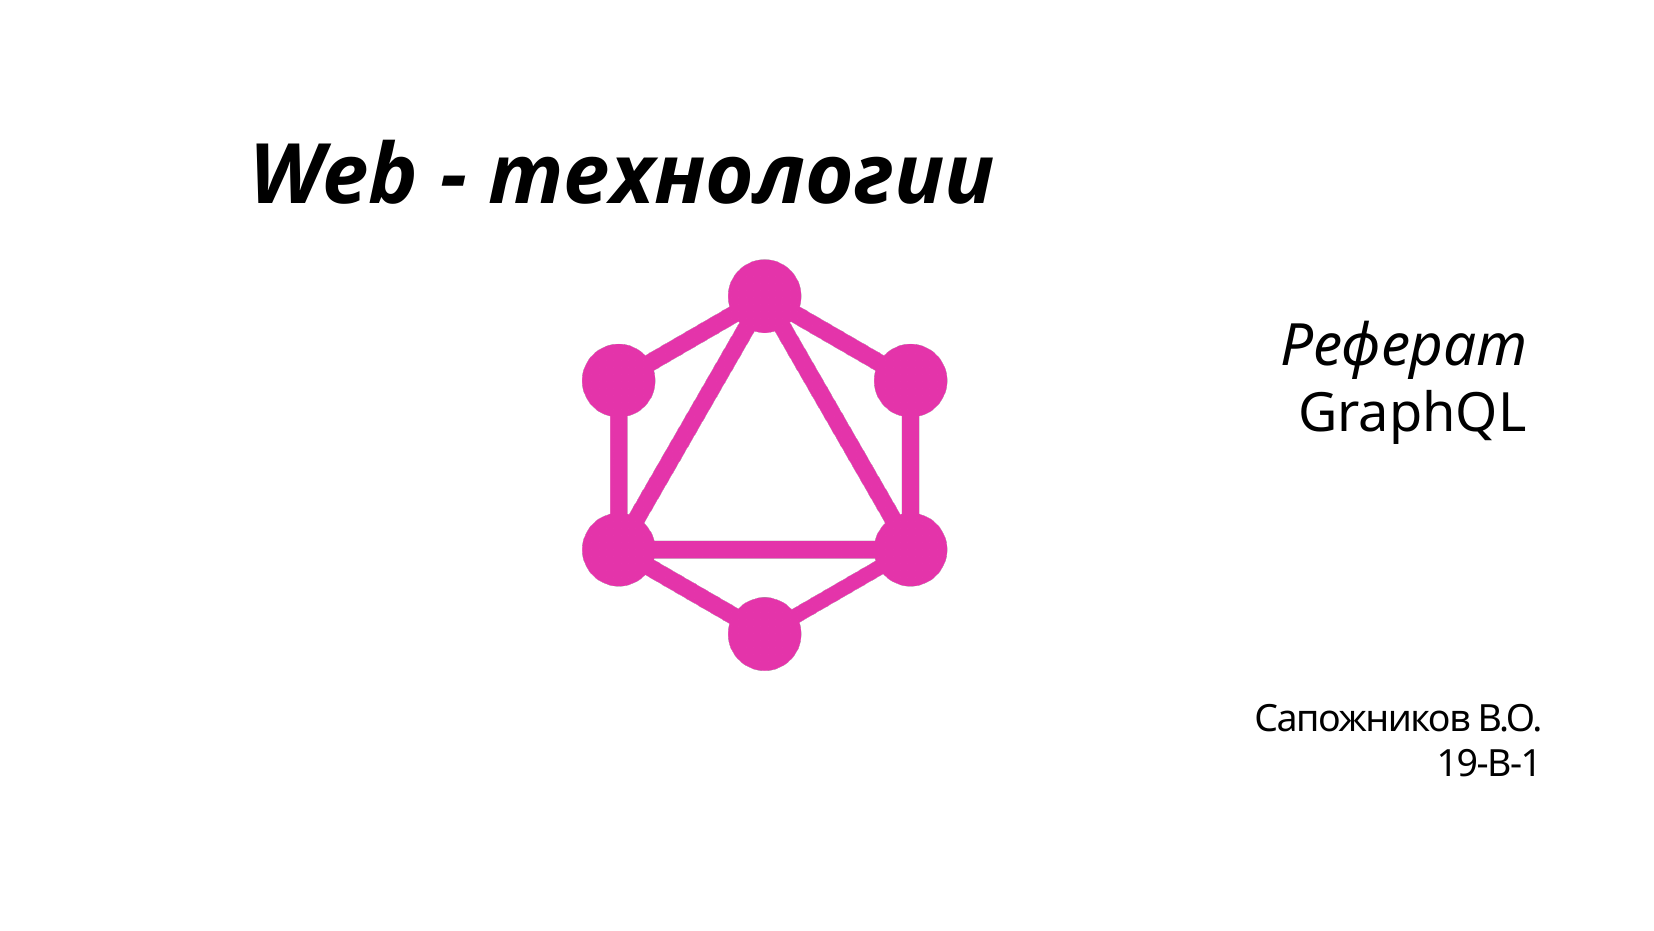

Web - технологии
Реферат
GraphQL
Сапожников В.О.
19-В-1